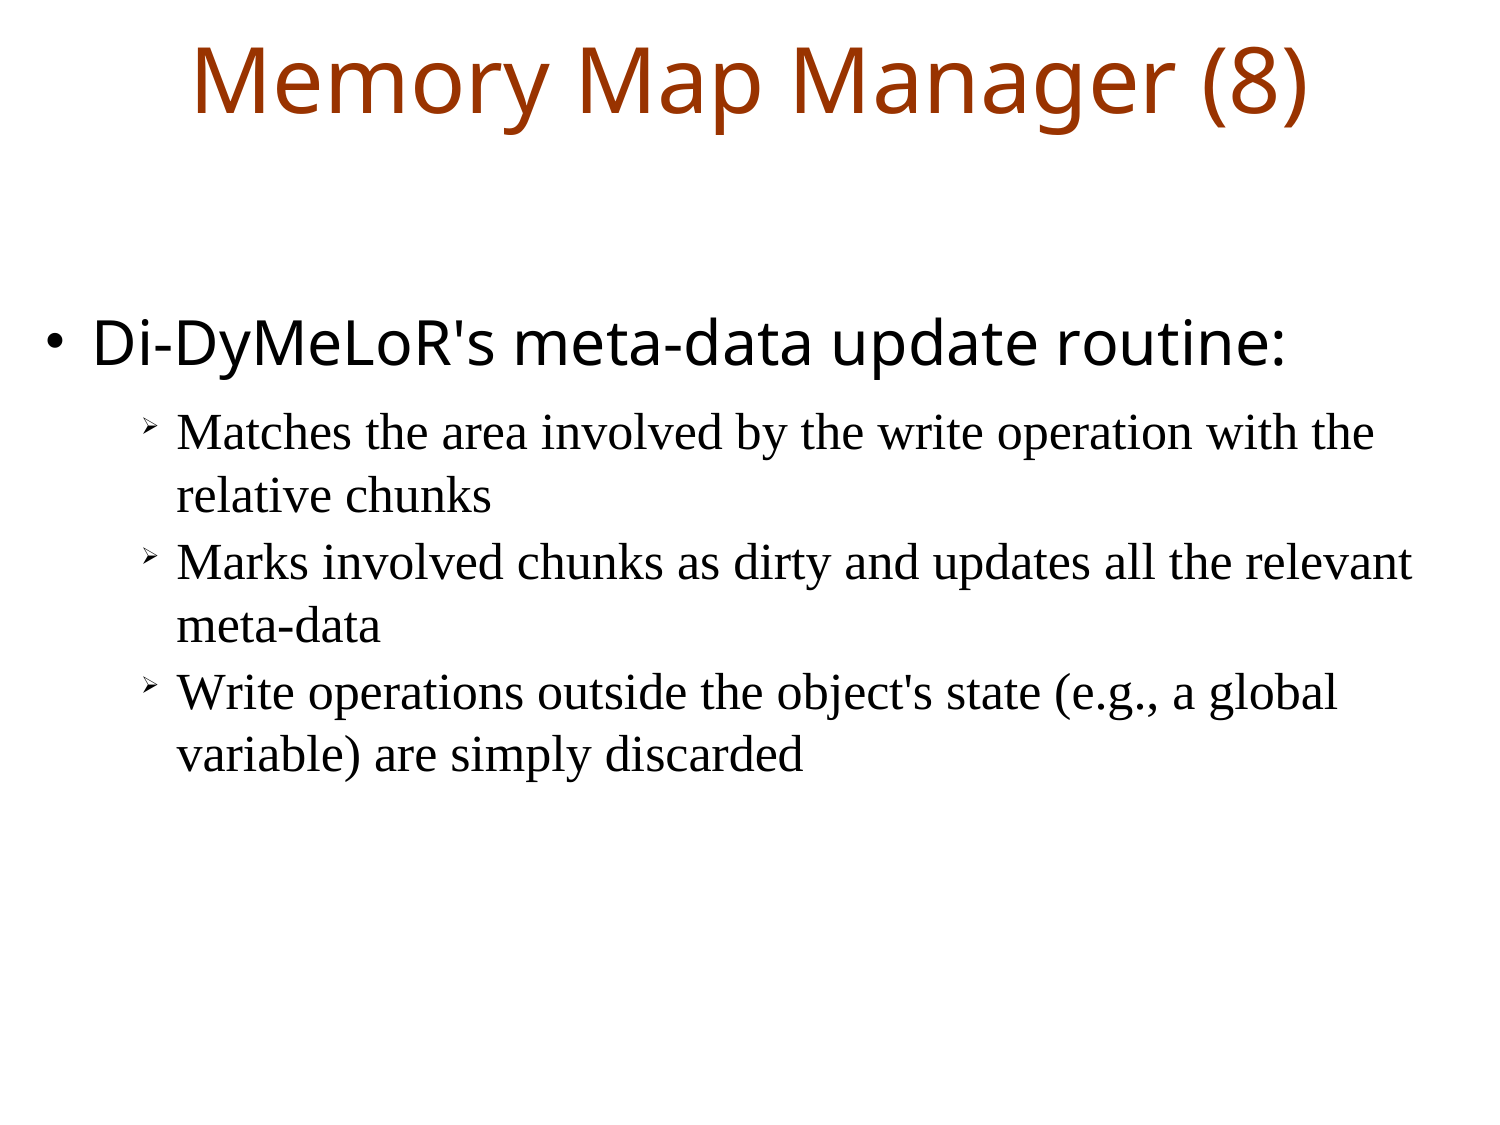

# Memory Map Manager (8)
Di-DyMeLoR's meta-data update routine:
Matches the area involved by the write operation with the
relative chunks
Marks involved chunks as dirty and updates all the relevant
meta-data
Write operations outside the object's state (e.g., a global variable) are simply discarded